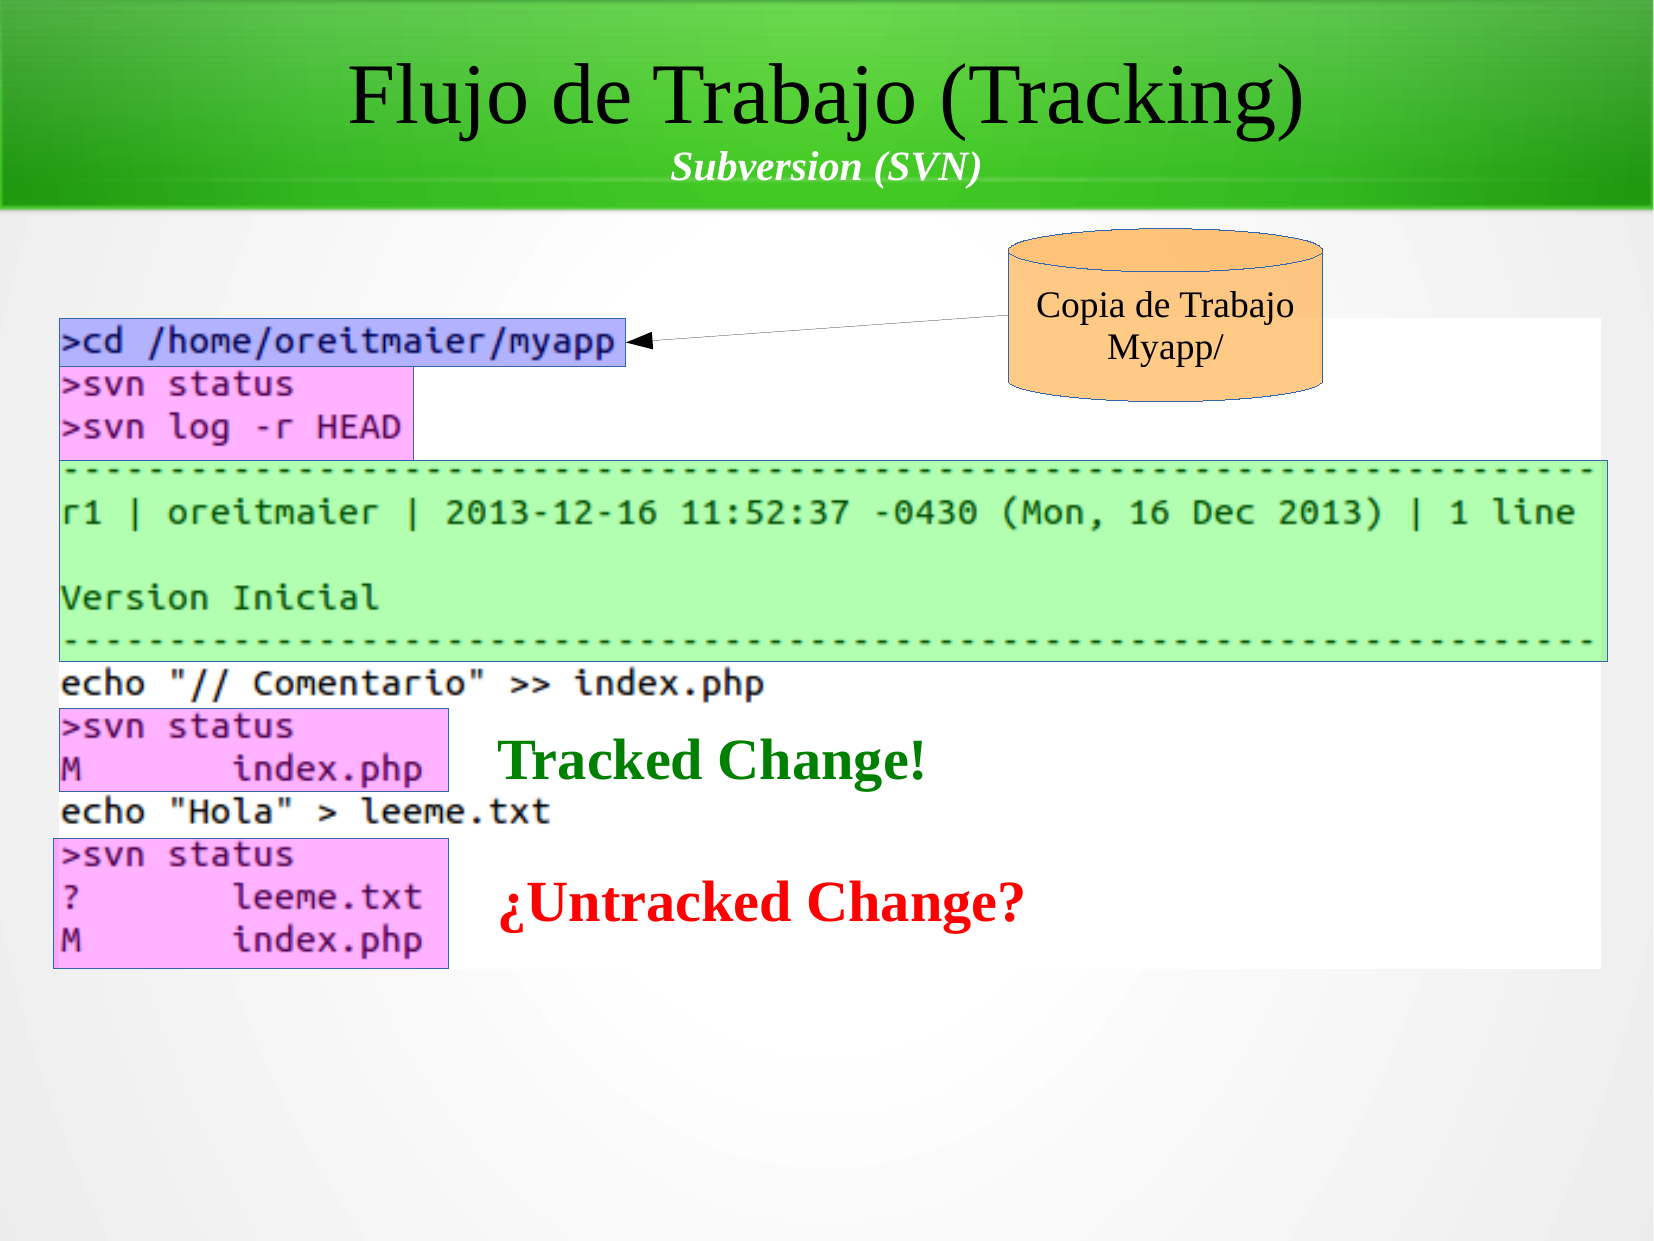

# Flujo de Trabajo (Tracking) Subversion (SVN)
Copia de Trabajo
Myapp/
Tracked Change!
¿Untracked Change?